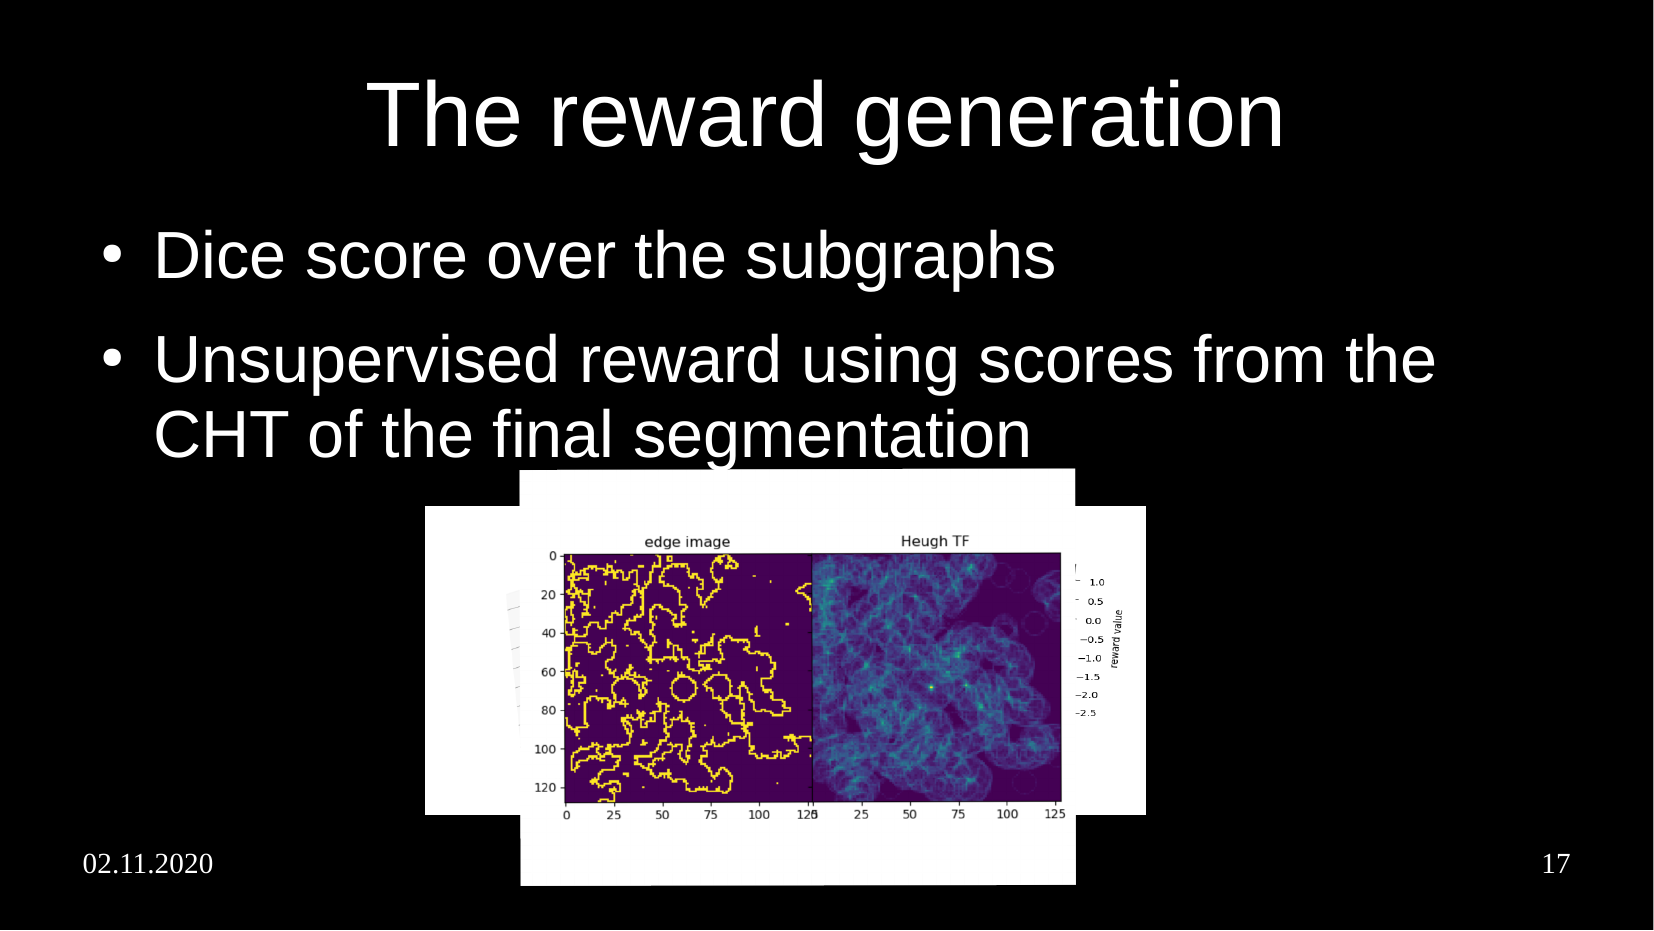

# The reward generation
Dice score over the subgraphs
Unsupervised reward using scores from the CHT of the final segmentation
17